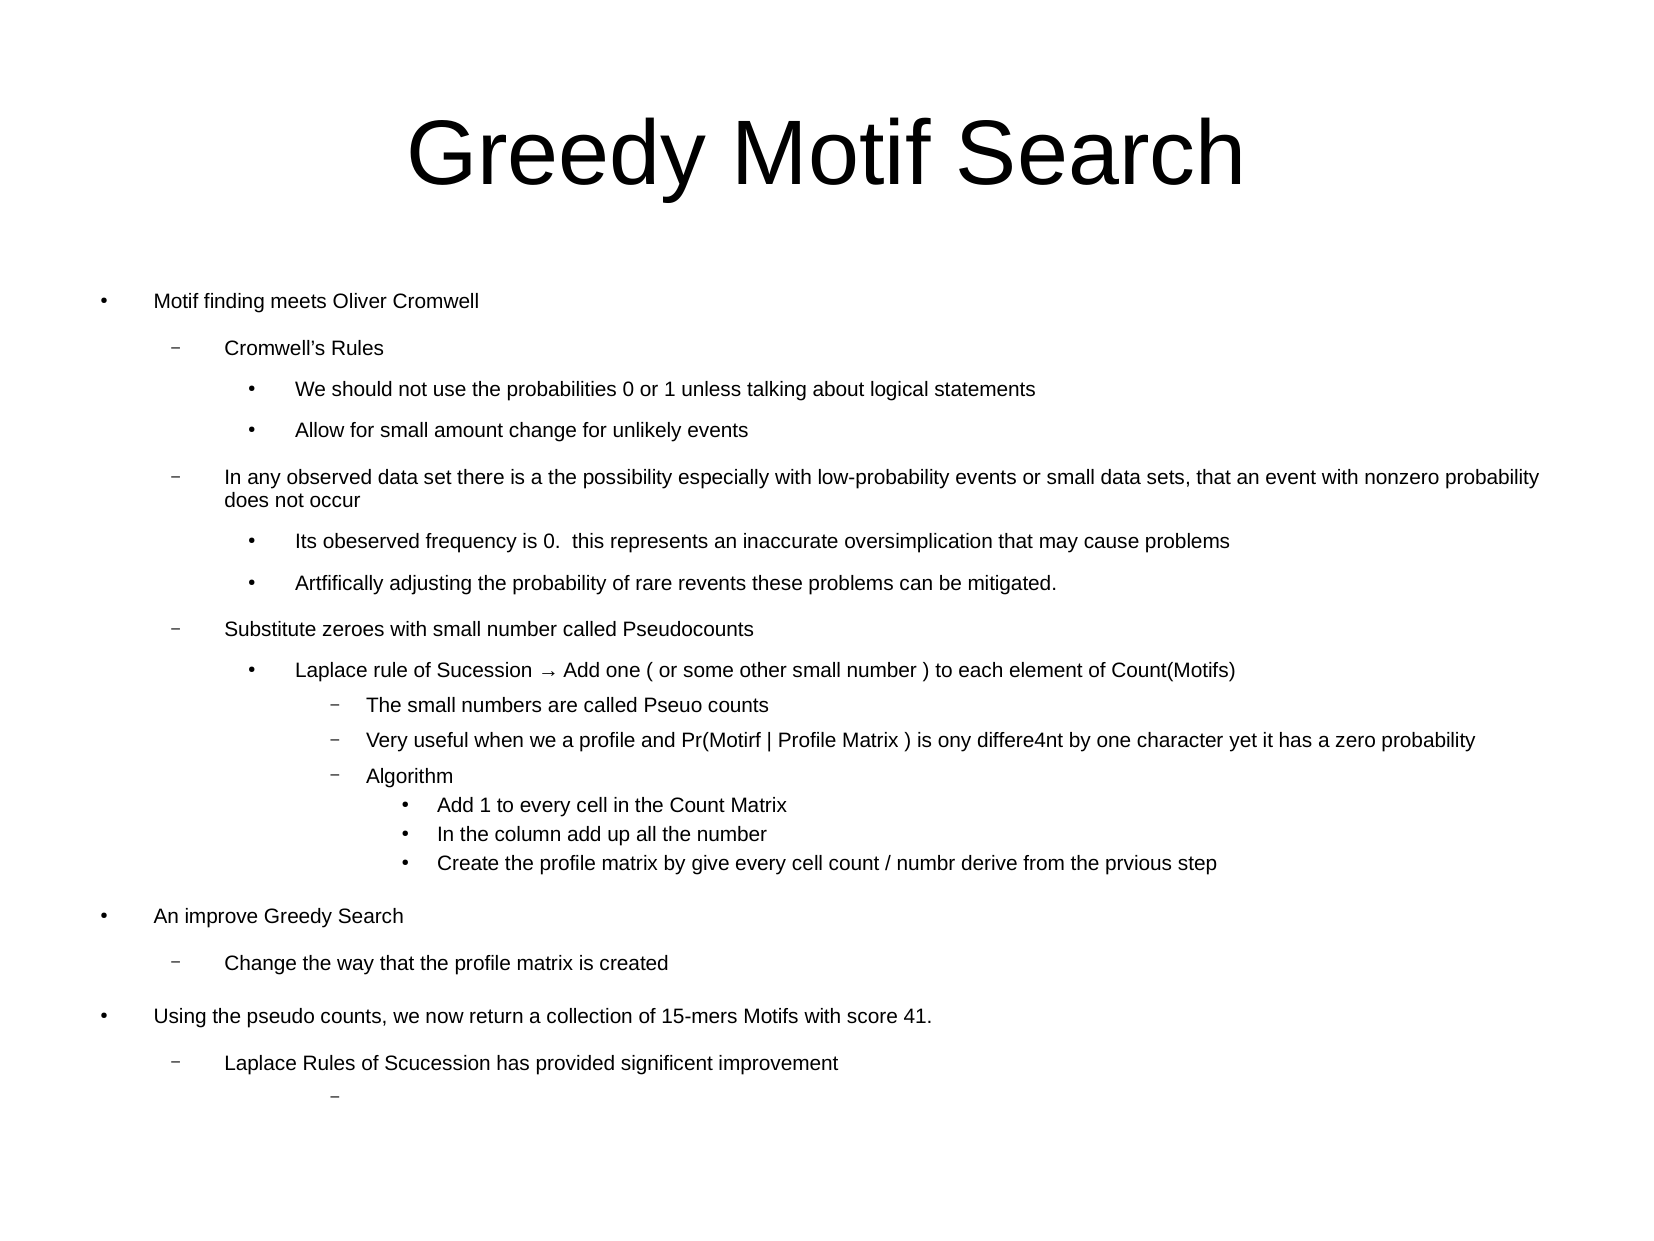

# Greedy Motif Search
Motif finding meets Oliver Cromwell
Cromwell’s Rules
We should not use the probabilities 0 or 1 unless talking about logical statements
Allow for small amount change for unlikely events
In any observed data set there is a the possibility especially with low-probability events or small data sets, that an event with nonzero probability does not occur
Its obeserved frequency is 0. this represents an inaccurate oversimplication that may cause problems
Artfifically adjusting the probability of rare revents these problems can be mitigated.
Substitute zeroes with small number called Pseudocounts
Laplace rule of Sucession → Add one ( or some other small number ) to each element of Count(Motifs)
The small numbers are called Pseuo counts
Very useful when we a profile and Pr(Motirf | Profile Matrix ) is ony differe4nt by one character yet it has a zero probability
Algorithm
Add 1 to every cell in the Count Matrix
In the column add up all the number
Create the profile matrix by give every cell count / numbr derive from the prvious step
An improve Greedy Search
Change the way that the profile matrix is created
Using the pseudo counts, we now return a collection of 15-mers Motifs with score 41.
Laplace Rules of Scucession has provided significent improvement